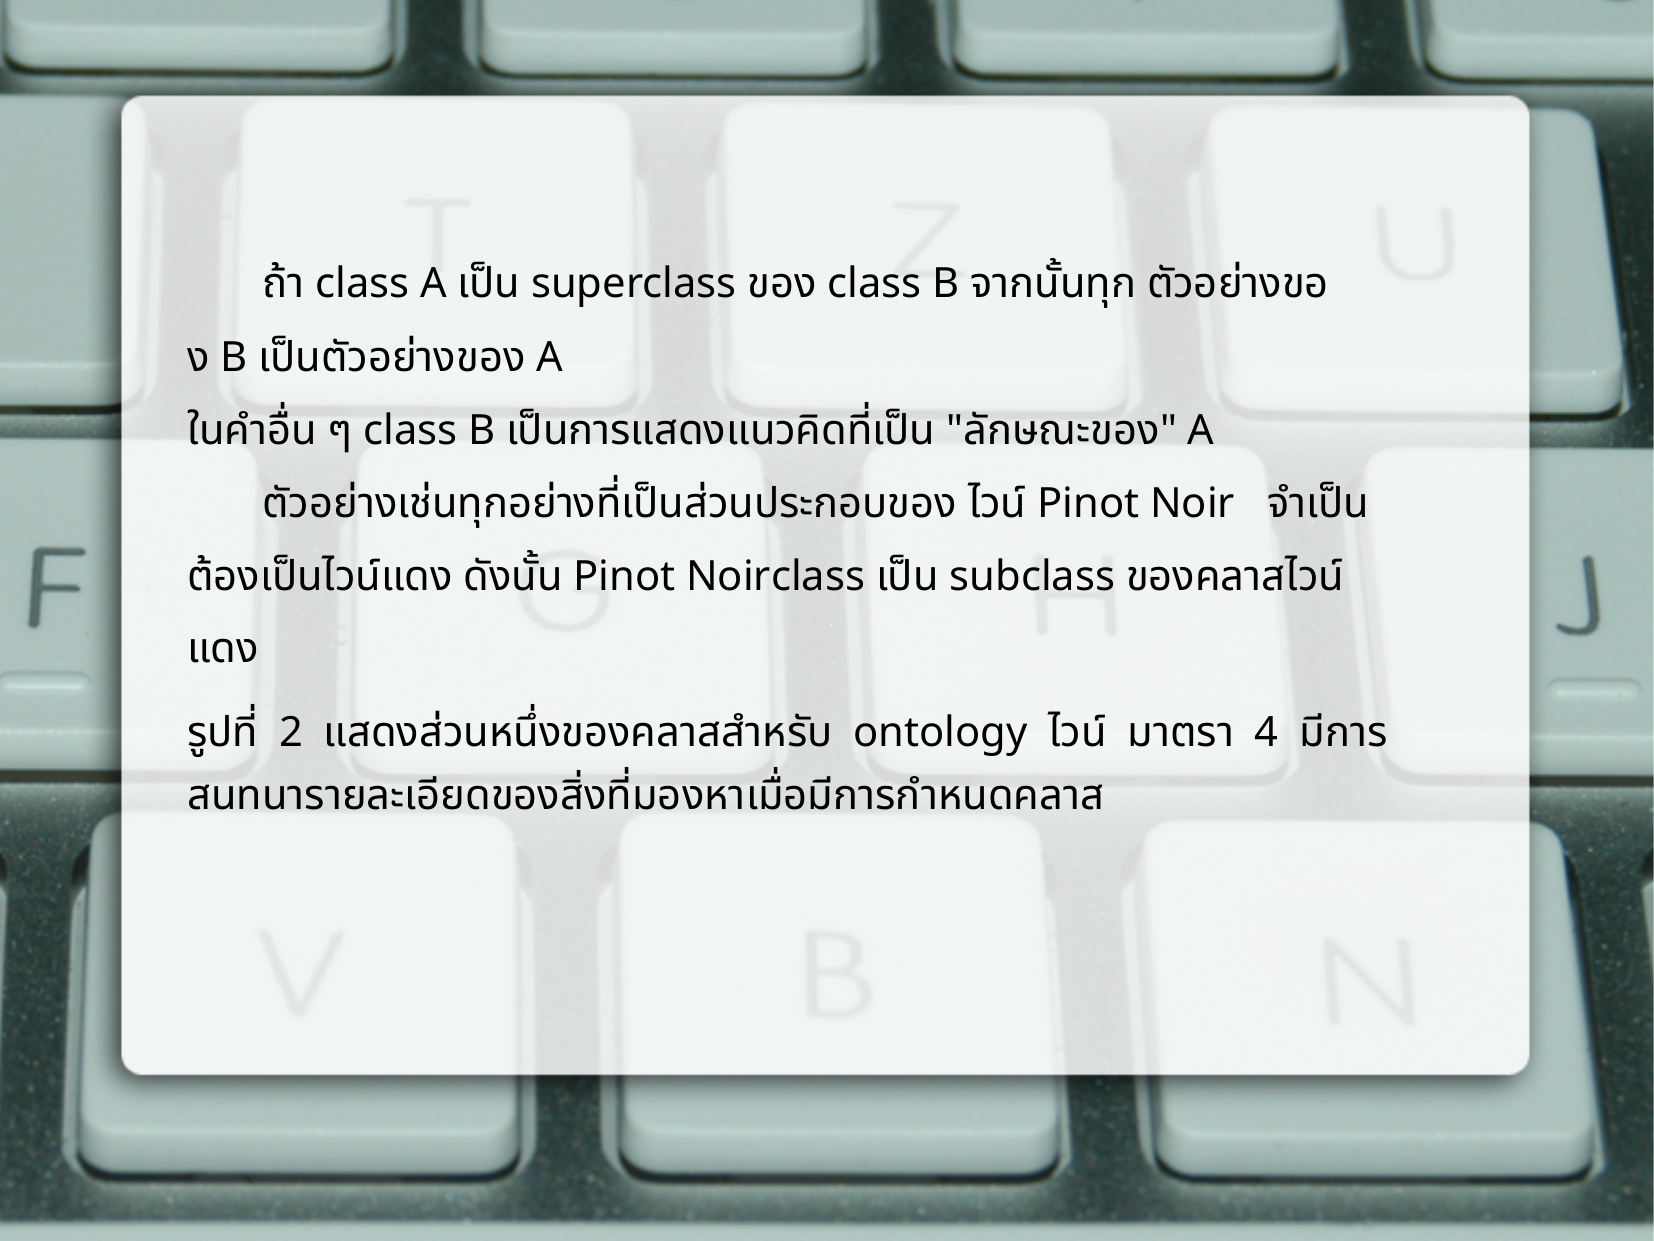

#
ถ้า class A เป็น superclass ของ class B จากนั้นทุก ตัวอย่างของ B เป็นตัวอย่างของ A
ในคำอื่น ๆ class B เป็นการแสดงแนวคิดที่เป็น "ลักษณะของ" A
	ตัวอย่างเช่นทุกอย่างที่เป็นส่วนประกอบของ ไวน์ Pinot Noir จำเป็นต้องเป็นไวน์แดง ดังนั้น Pinot Noirclass เป็น subclass ของคลาสไวน์แดง
รูปที่ 2 แสดงส่วนหนึ่งของคลาสสำหรับ ontology ไวน์ มาตรา 4 มีการสนทนารายละเอียดของสิ่งที่มองหาเมื่อมีการกำหนดคลาส